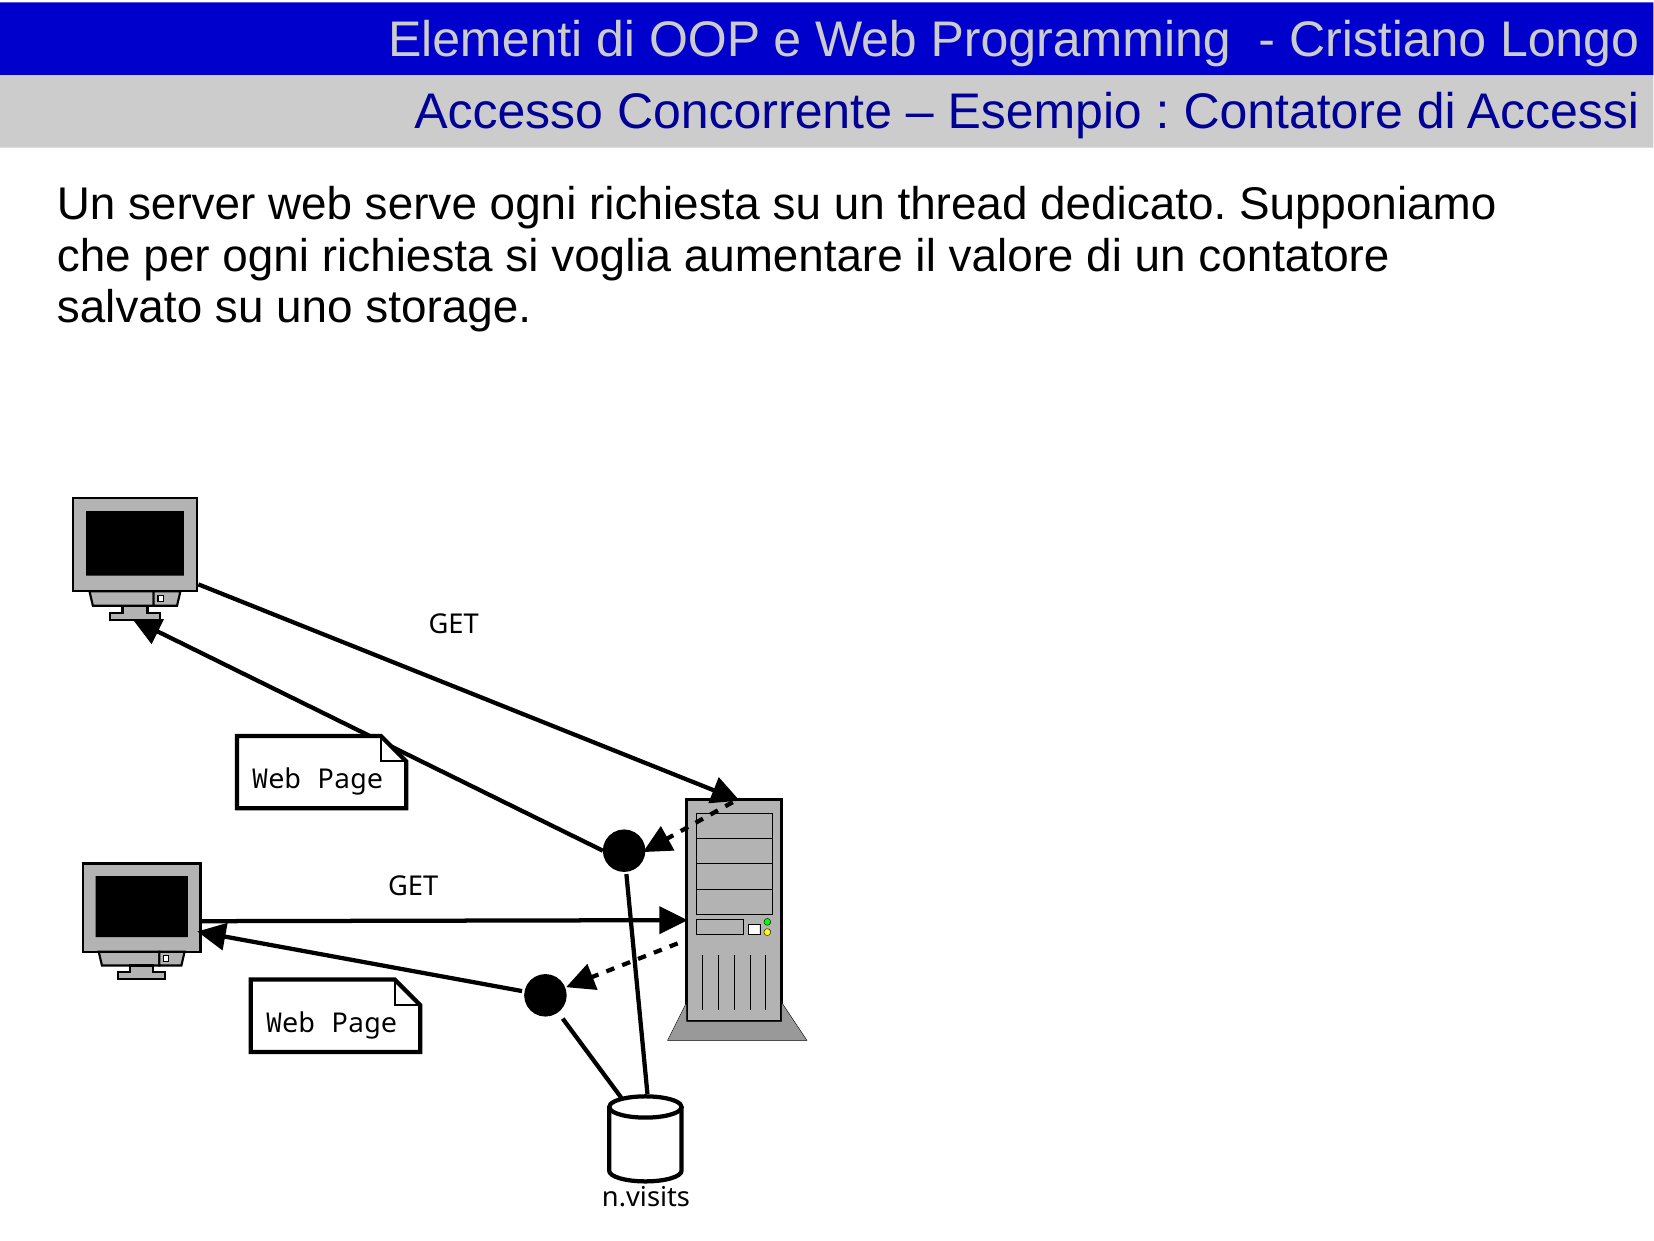

# Elementi di OOP e Web Programming - Cristiano Longo
Accesso Concorrente – Esempio : Contatore di Accessi
Un server web serve ogni richiesta su un thread dedicato. Supponiamo che per ogni richiesta si voglia aumentare il valore di un contatore salvato su uno storage.